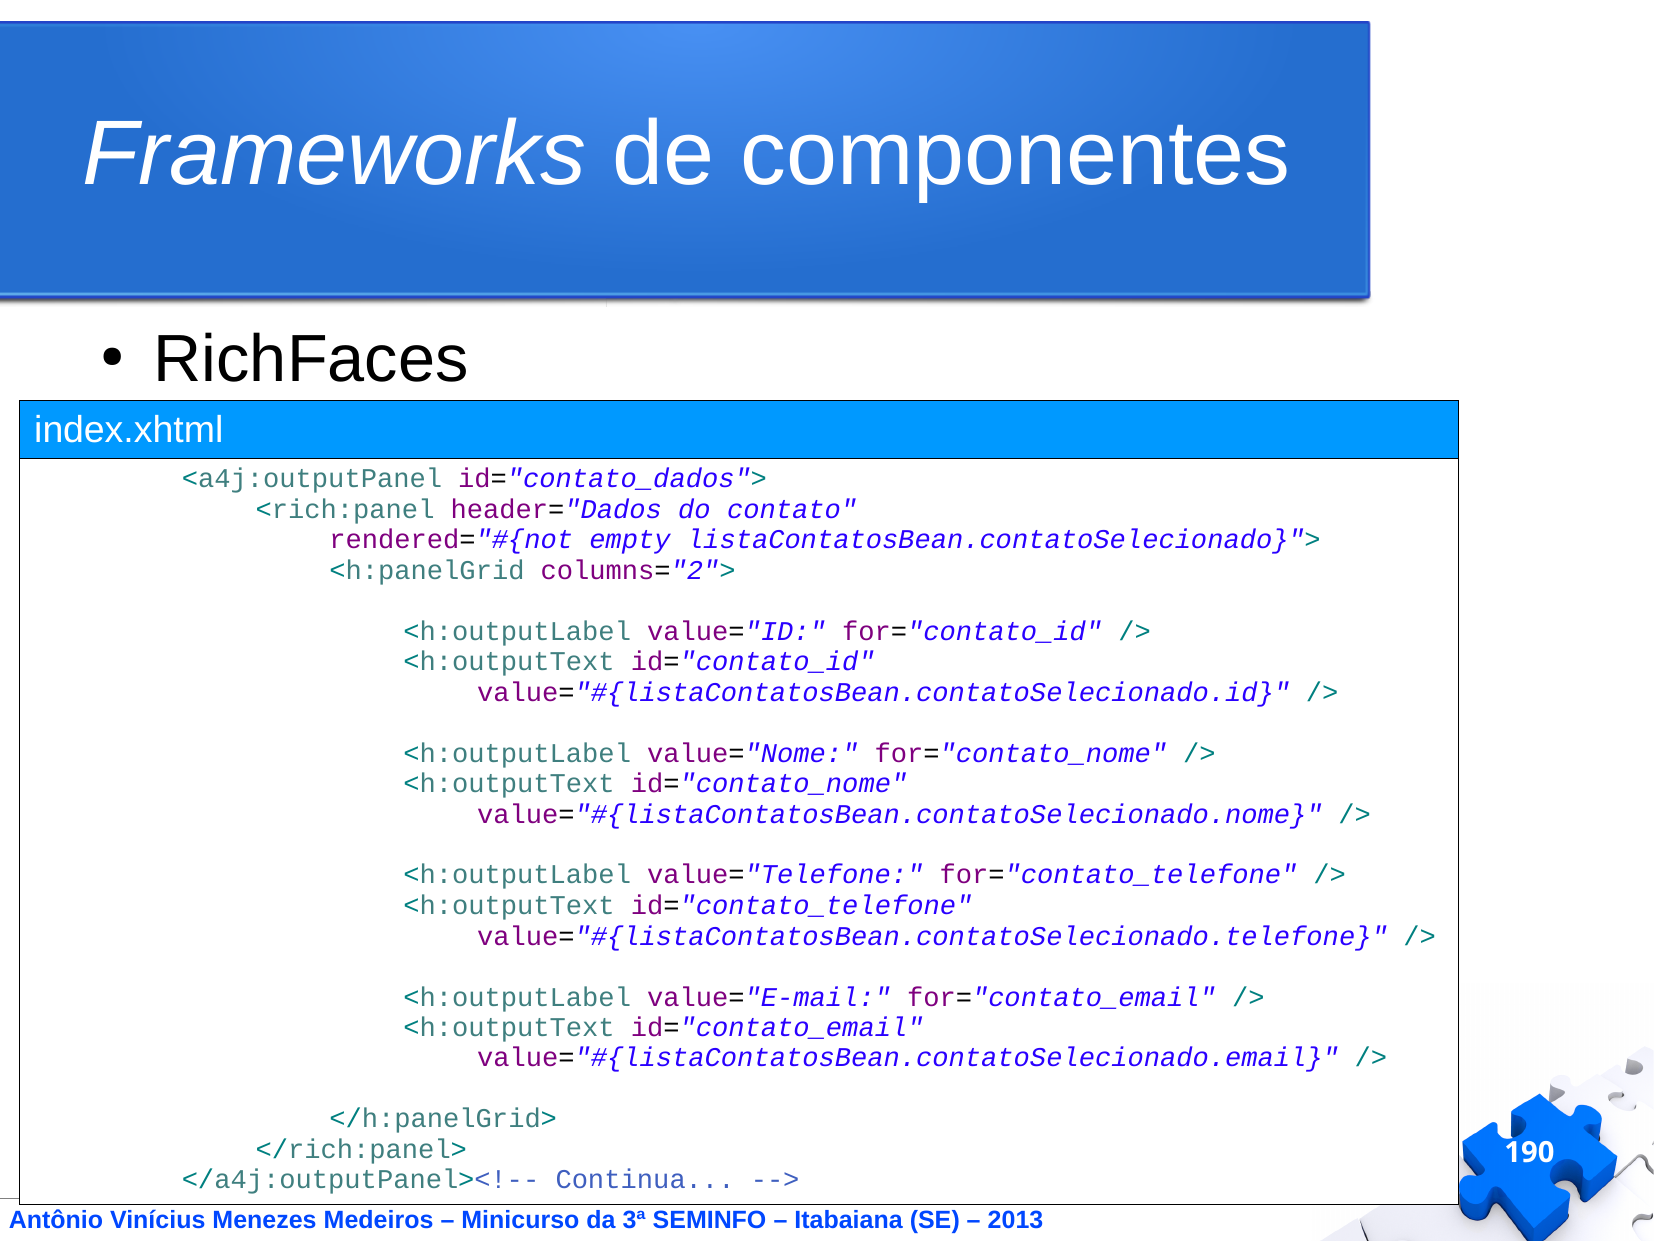

# Frameworks de componentes
RichFaces
| index.xhtml |
| --- |
| <a4j:outputPanel id="contato\_dados"> <rich:panel header="Dados do contato" rendered="#{not empty listaContatosBean.contatoSelecionado}"> <h:panelGrid columns="2"> <h:outputLabel value="ID:" for="contato\_id" /> <h:outputText id="contato\_id" value="#{listaContatosBean.contatoSelecionado.id}" /> <h:outputLabel value="Nome:" for="contato\_nome" /> <h:outputText id="contato\_nome" value="#{listaContatosBean.contatoSelecionado.nome}" /> <h:outputLabel value="Telefone:" for="contato\_telefone" /> <h:outputText id="contato\_telefone" value="#{listaContatosBean.contatoSelecionado.telefone}" /> <h:outputLabel value="E-mail:" for="contato\_email" /> <h:outputText id="contato\_email" value="#{listaContatosBean.contatoSelecionado.email}" /> </h:panelGrid> </rich:panel> </a4j:outputPanel><!-- Continua... --> |
190